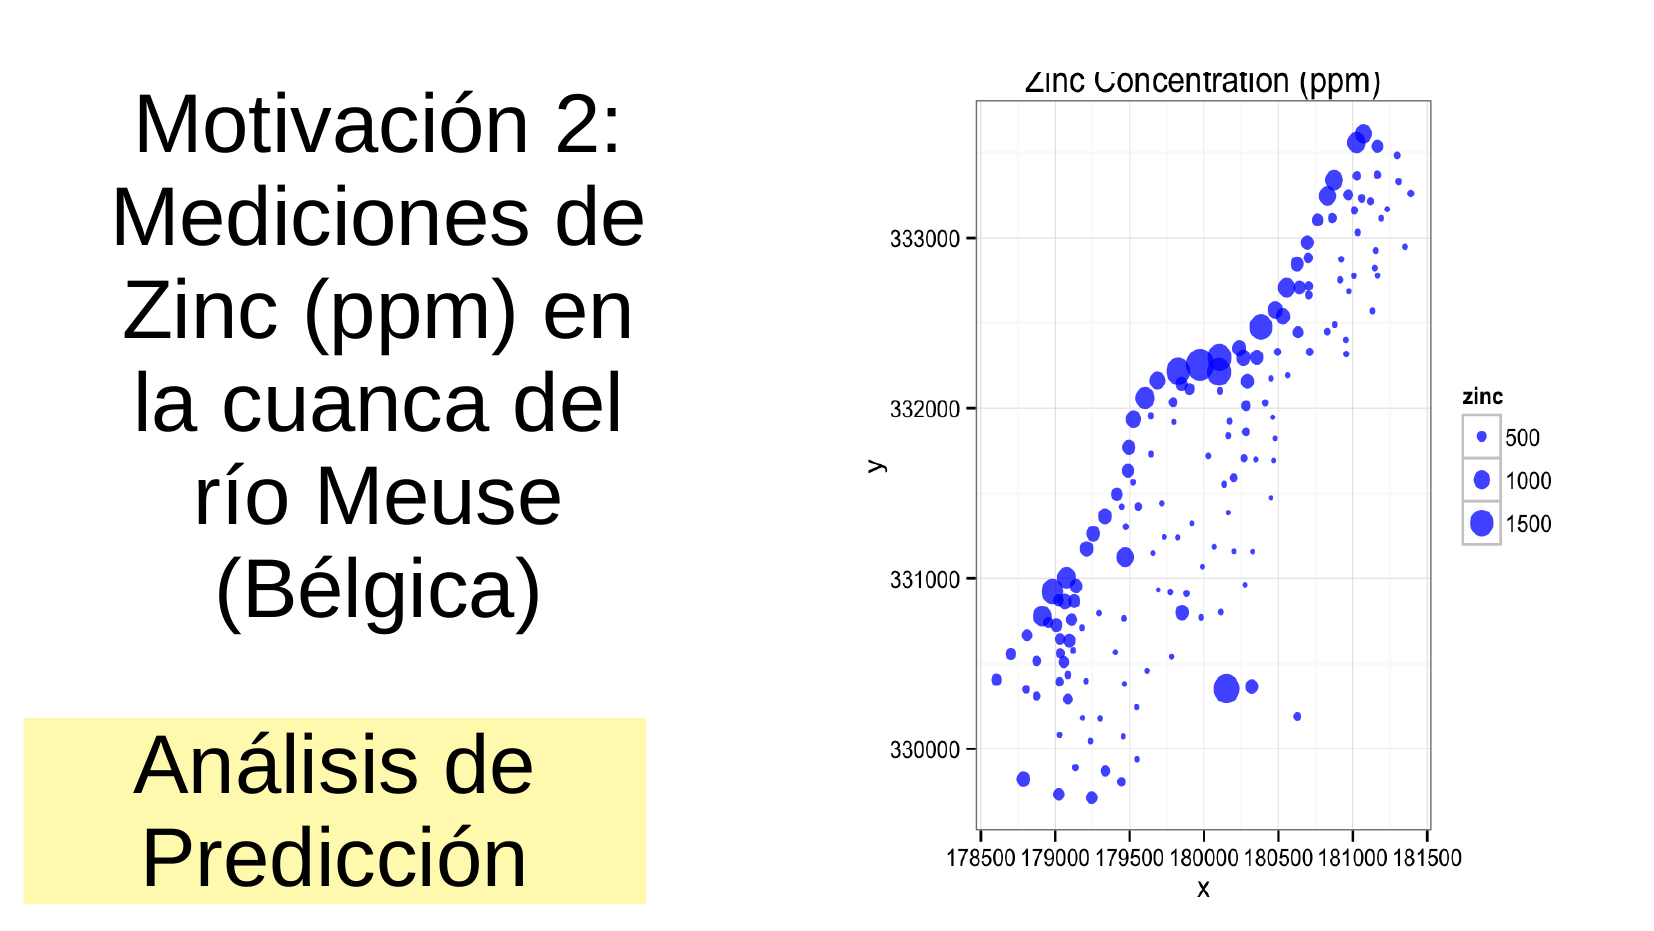

# Motivación 2: Mediciones de Zinc (ppm) en la cuanca del río Meuse (Bélgica)
Análisis de Predicción